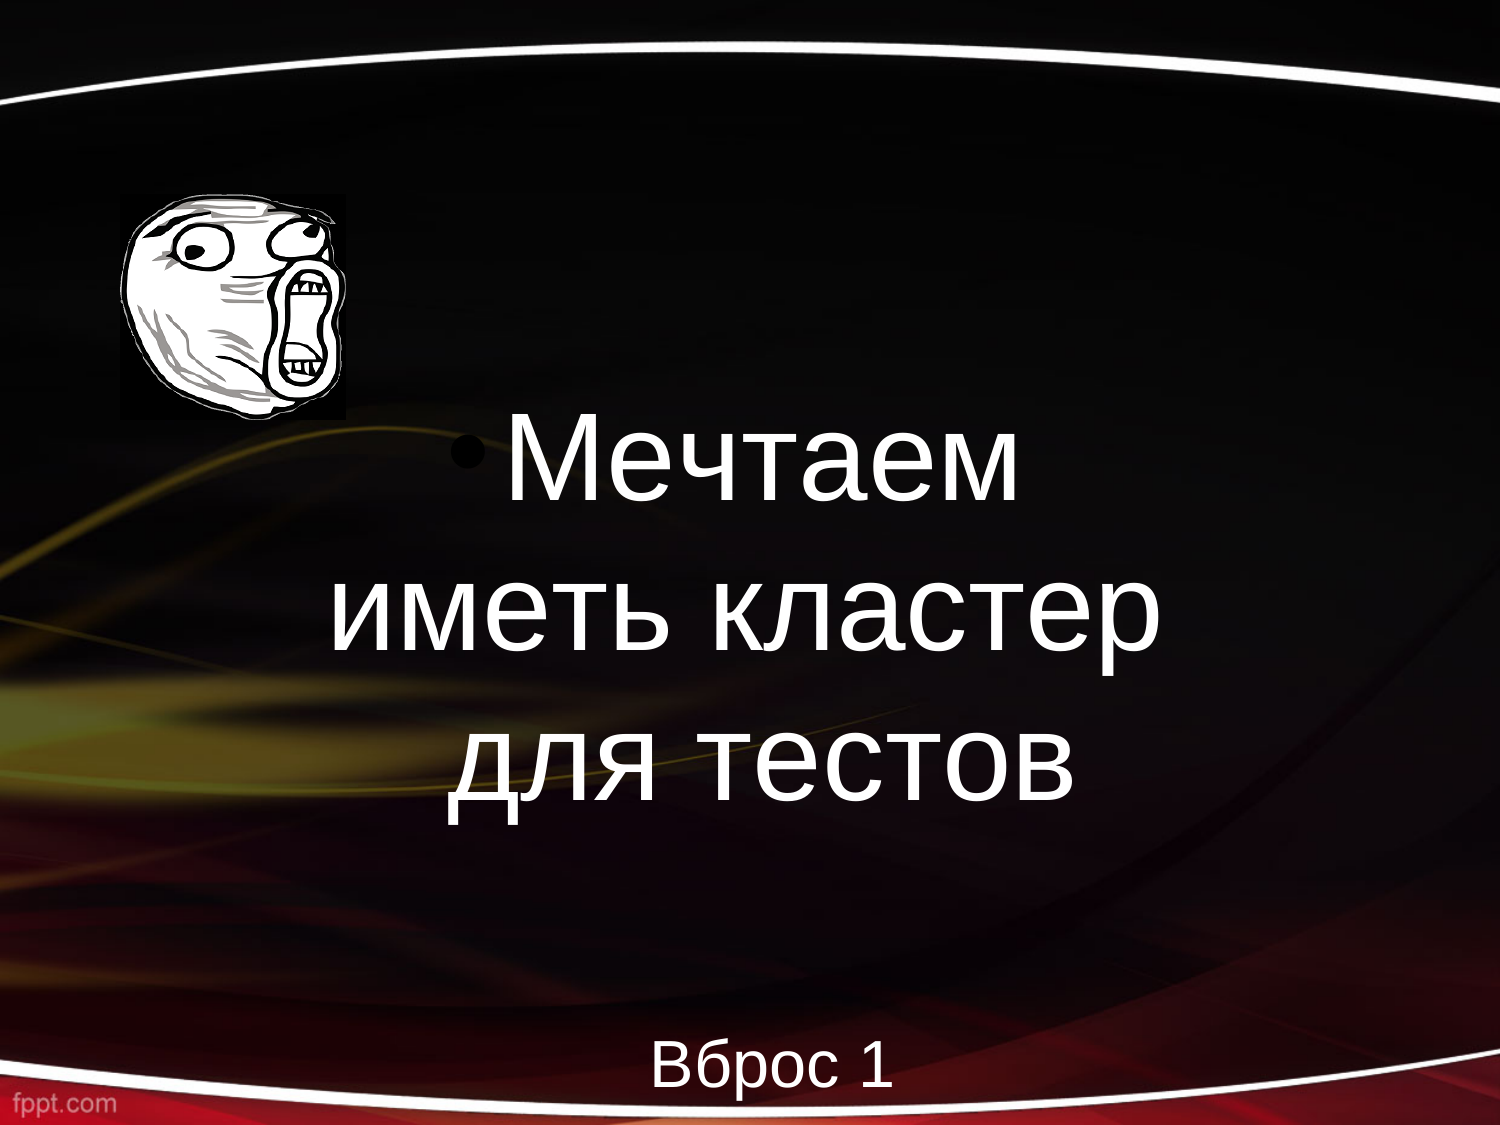

Мечтаем
иметь кластер
для тестов
# Вброс 1